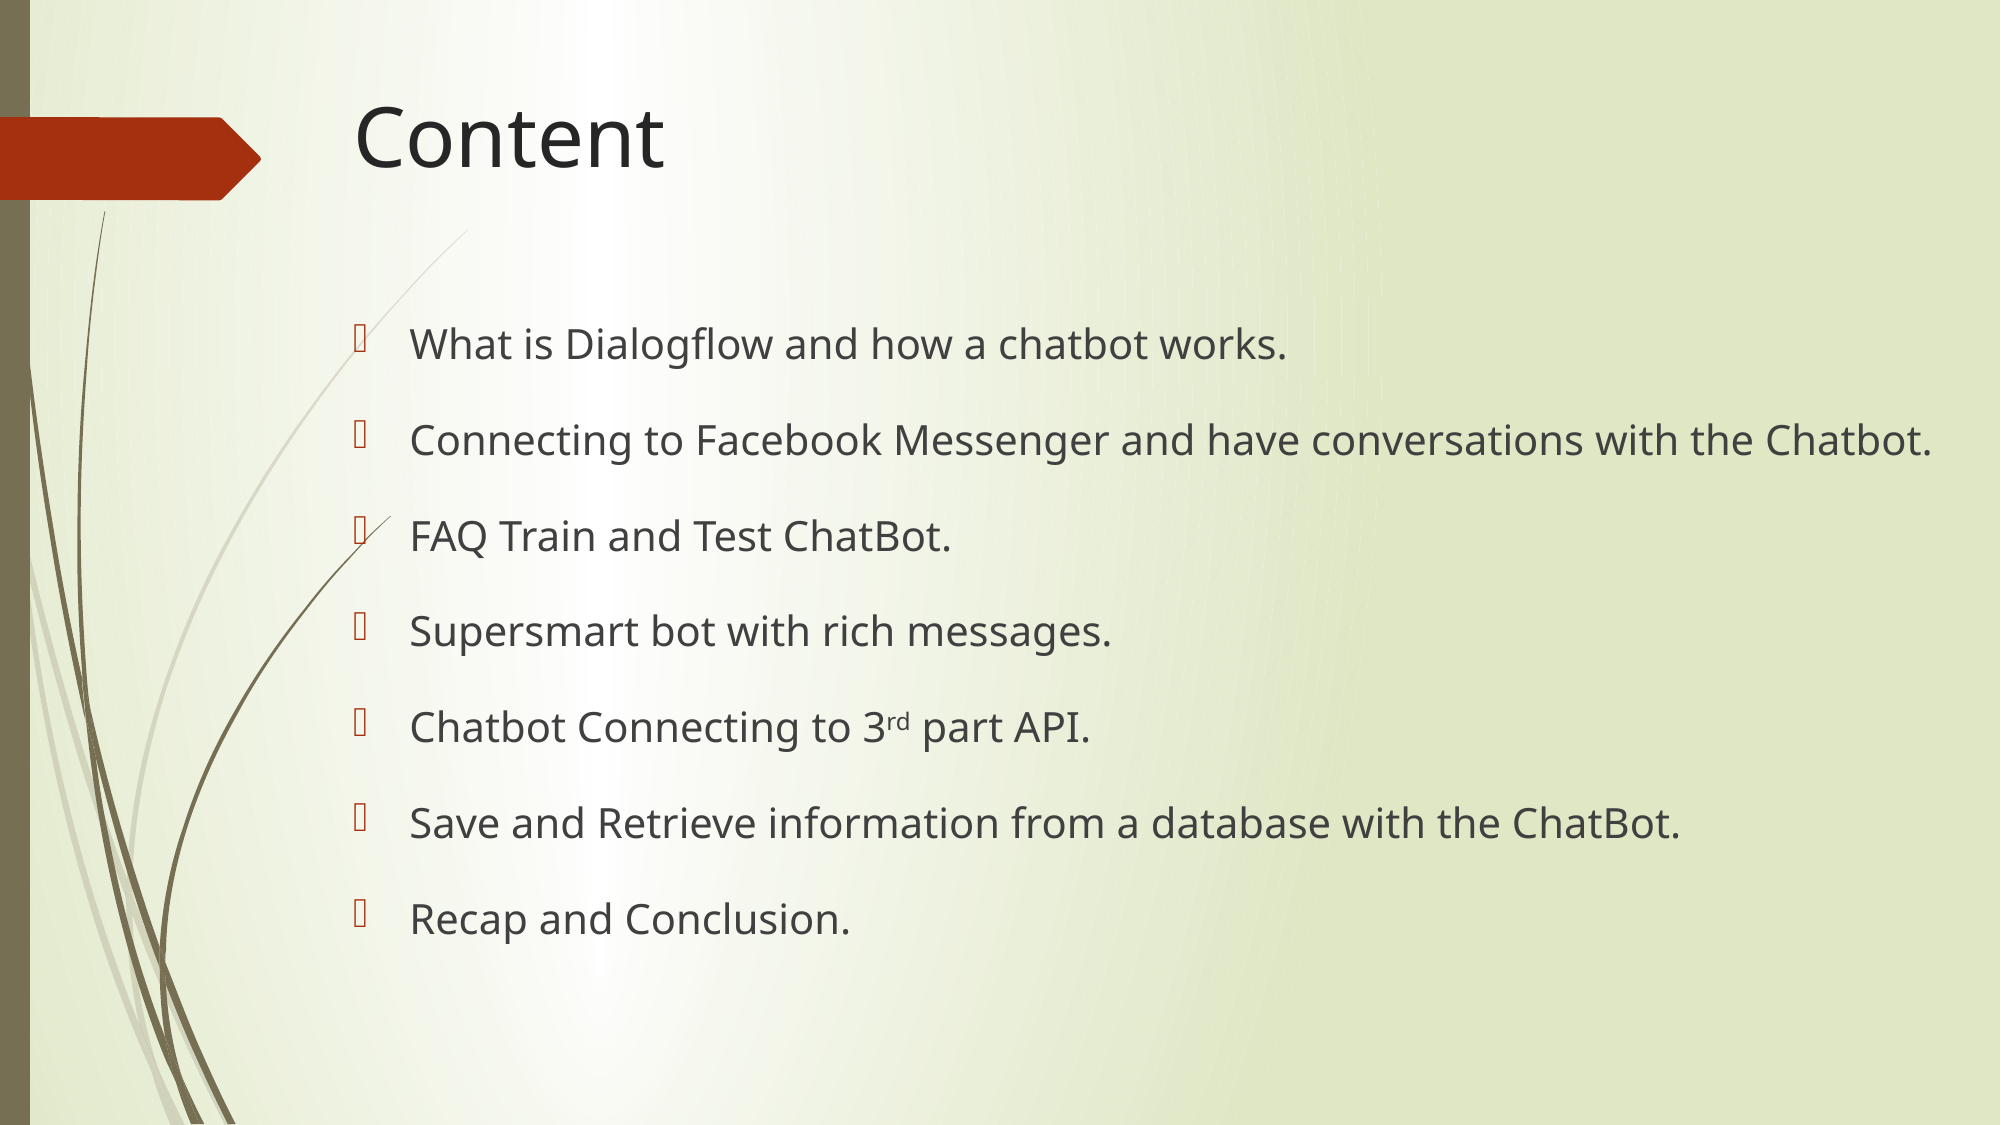

# Content
What is Dialogflow and how a chatbot works.
Connecting to Facebook Messenger and have conversations with the Chatbot.
FAQ Train and Test ChatBot.
Supersmart bot with rich messages.
Chatbot Connecting to 3rd part API.
Save and Retrieve information from a database with the ChatBot.
Recap and Conclusion.